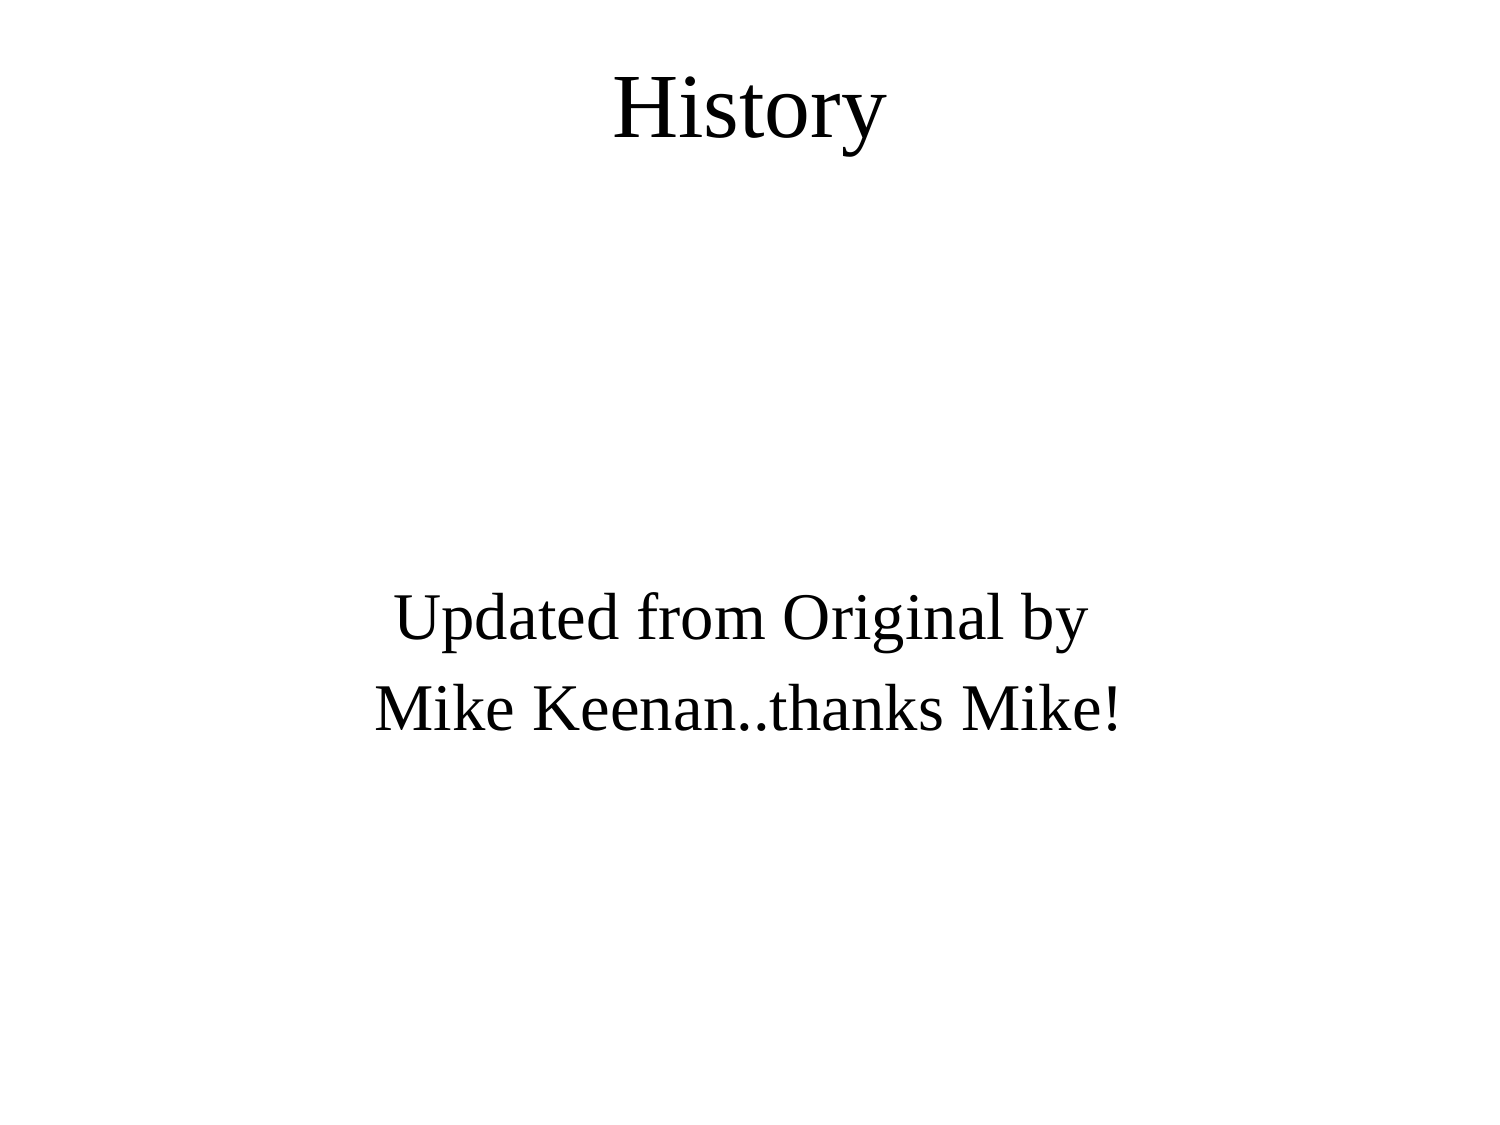

# History
Updated from Original by
Mike Keenan..thanks Mike!